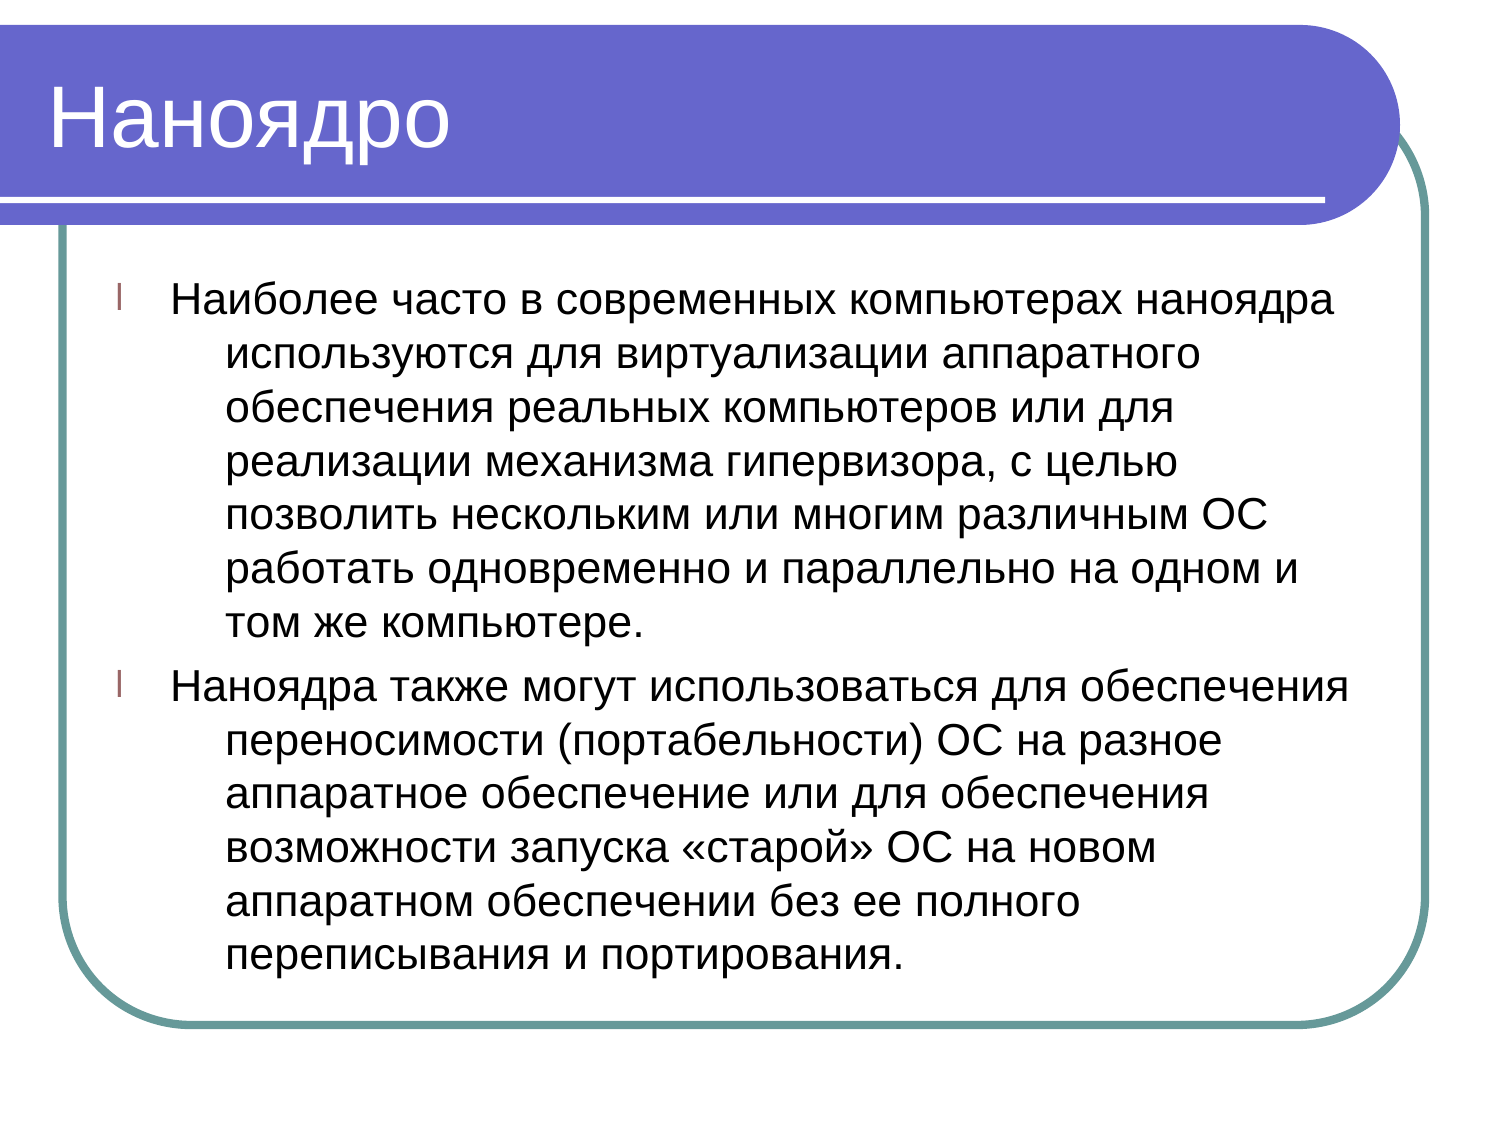

# Наноядро
Наиболее часто в современных компьютерах наноядра используются для виртуализации аппаратного обеспечения реальных компьютеров или для реализации механизма гипервизора, с целью позволить нескольким или многим различным ОС работать одновременно и параллельно на одном и том же компьютере.
Наноядра также могут использоваться для обеспечения переносимости (портабельности) ОС на разное аппаратное обеспечение или для обеспечения возможности запуска «старой» ОС на новом аппаратном обеспечении без ее полного переписывания и портирования.